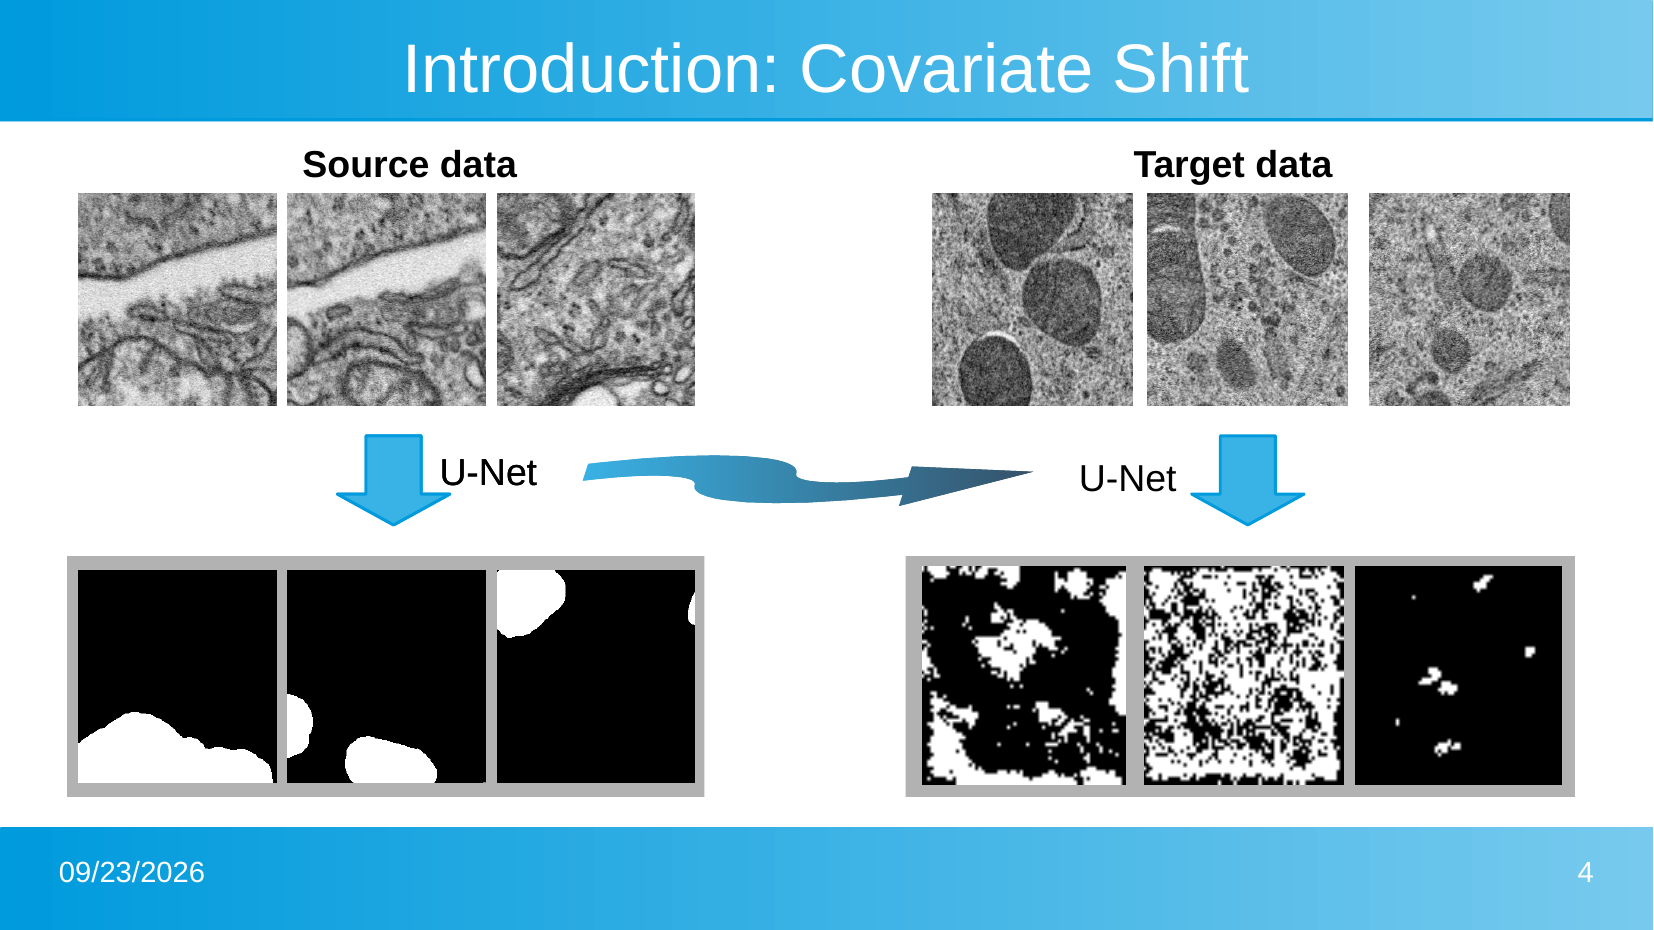

# Introduction: Covariate Shift
Source data
Target data
U-Net
U-Net
U-Net
4